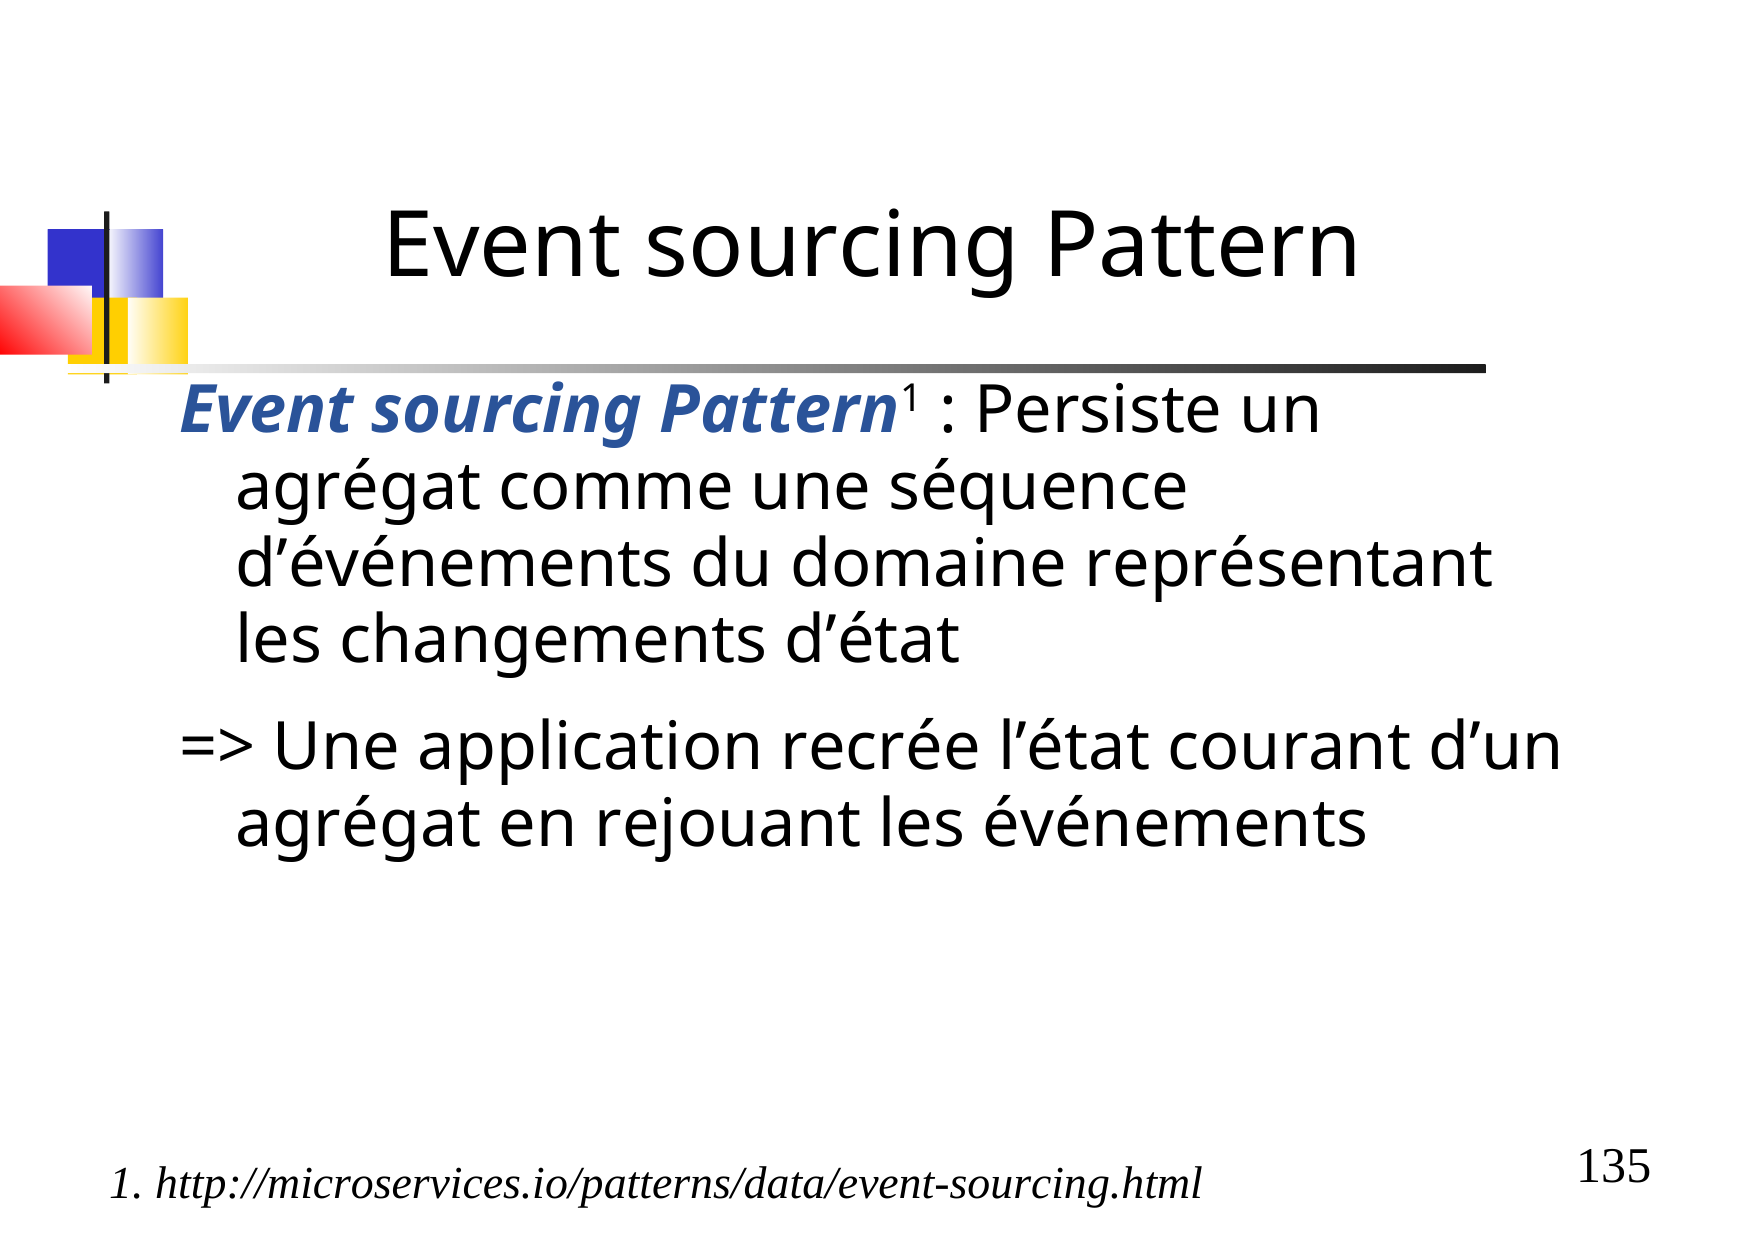

# Event sourcing Pattern
Event sourcing Pattern1 : Persiste un agrégat comme une séquence d’événements du domaine représentant les changements d’état
=> Une application recrée l’état courant d’un agrégat en rejouant les événements
1. http://microservices.io/patterns/data/event-sourcing.html